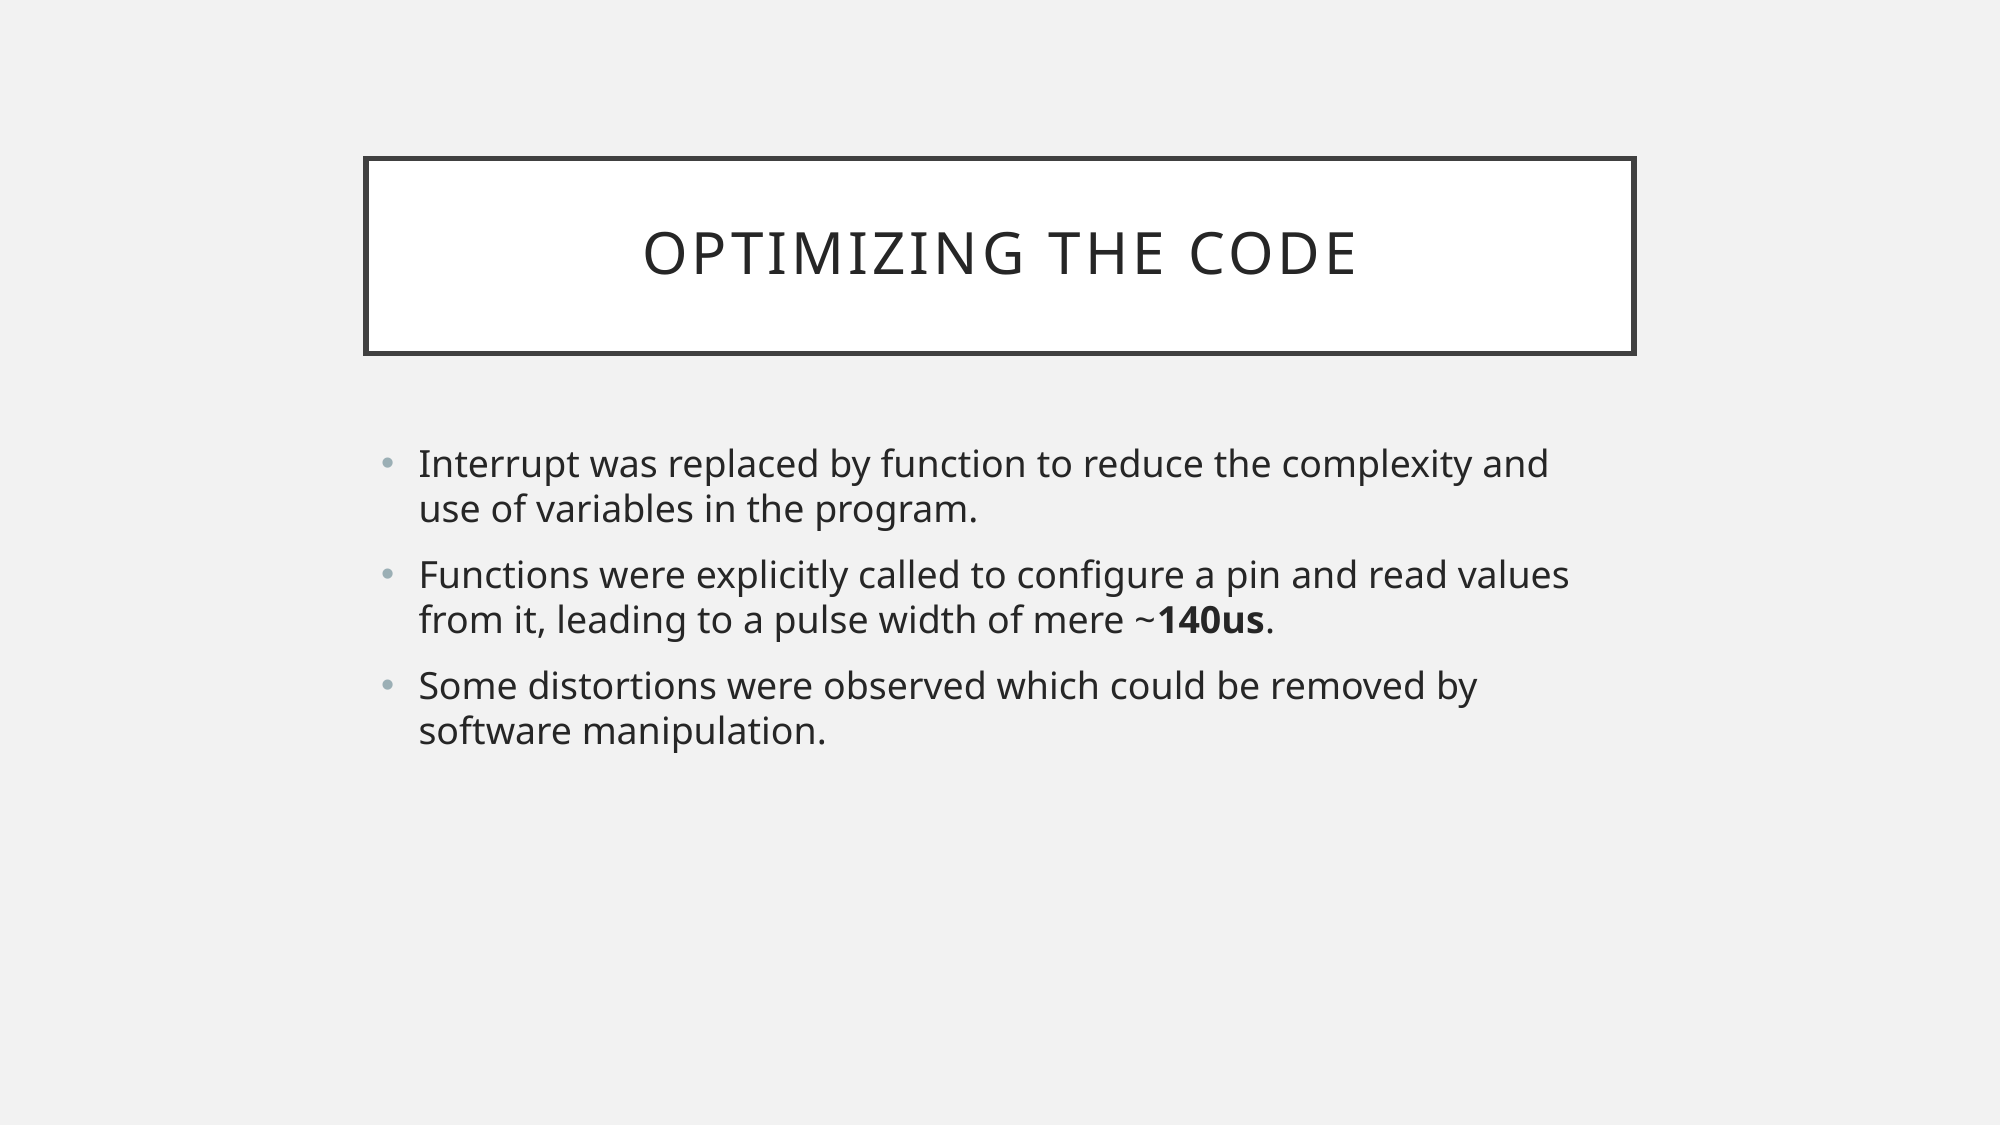

# Optimizing the code
Interrupt was replaced by function to reduce the complexity and use of variables in the program.
Functions were explicitly called to configure a pin and read values from it, leading to a pulse width of mere ~140us.
Some distortions were observed which could be removed by software manipulation.